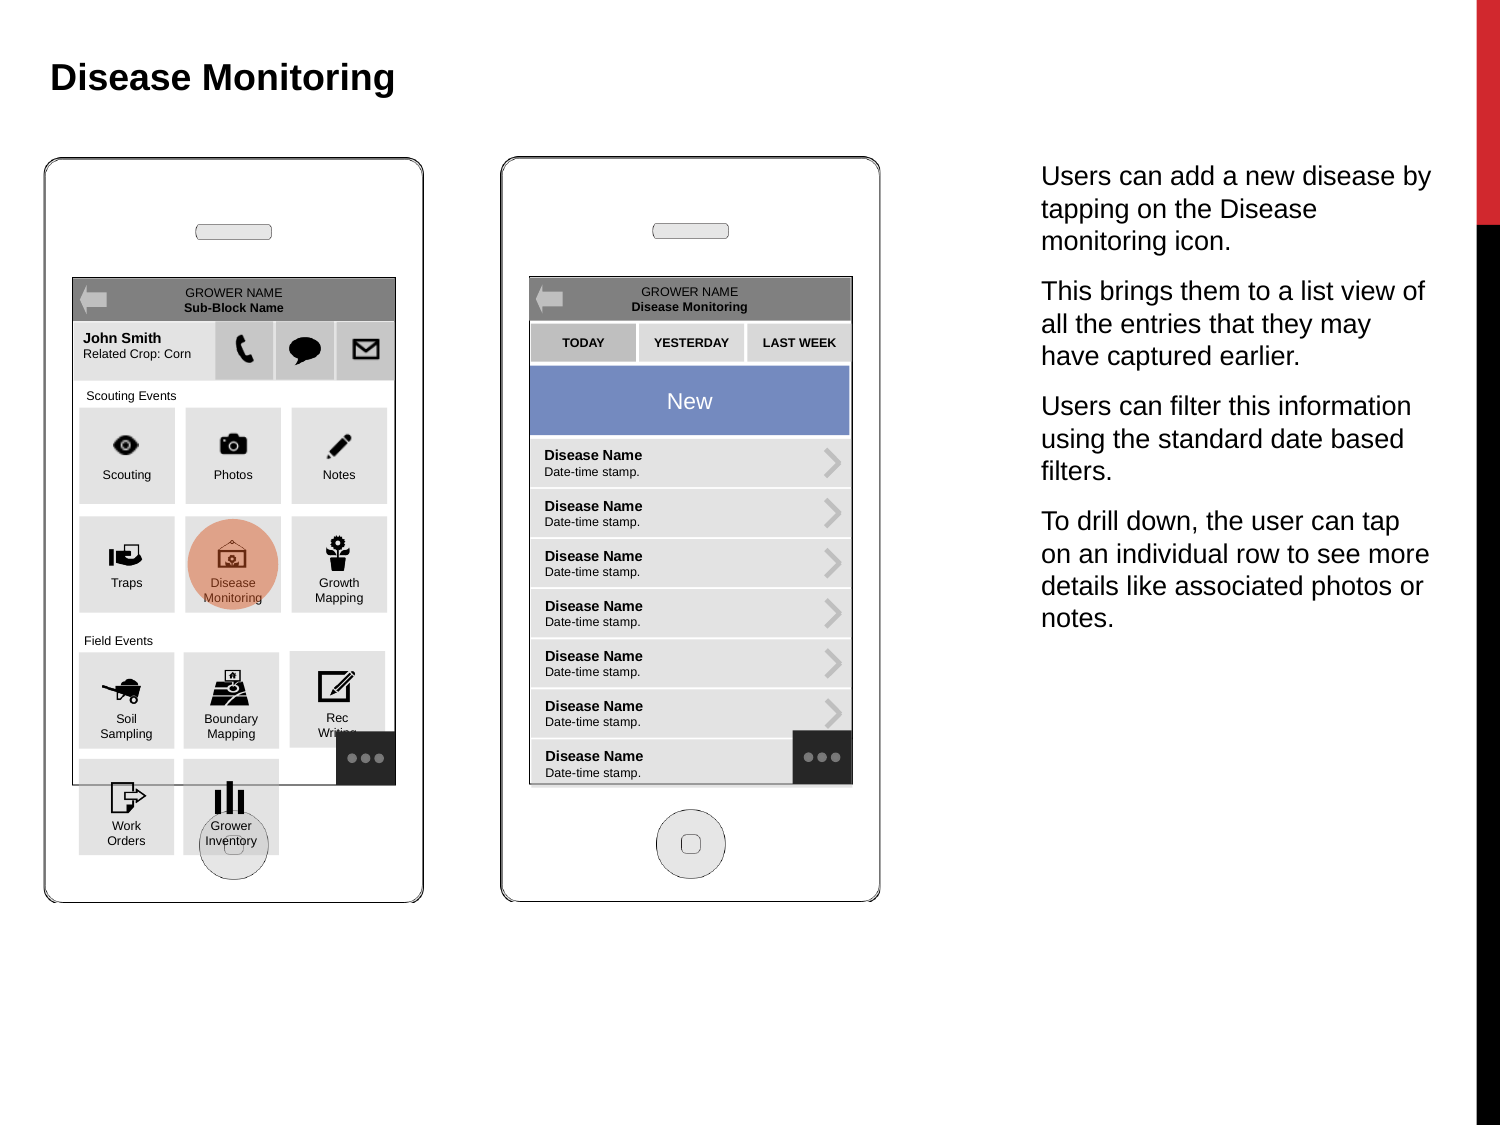

Disease Monitoring
Users can add a new disease by tapping on the Disease monitoring icon.
This brings them to a list view of all the entries that they may have captured earlier.
Users can filter this information using the standard date based filters.
To drill down, the user can tap on an individual row to see more details like associated photos or notes.
GROWER NAME
Disease Monitoring
TODAY
YESTERDAY
LAST WEEK
New
Disease Name
Date-time stamp.
Disease Name
Date-time stamp.
Disease Name
Date-time stamp.
Disease Name
Date-time stamp.
Disease Name
Date-time stamp.
Disease Name
Date-time stamp.
Disease Name
Date-time stamp.
GROWER NAME
Sub-Block Name
John Smith
Related Crop: Corn
Scouting Events
Scouting
Photos
Notes
Traps
Disease Monitoring
Growth Mapping
Field Events
Rec
Writing
Soil Sampling
Boundary Mapping
Work Orders
Grower Inventory